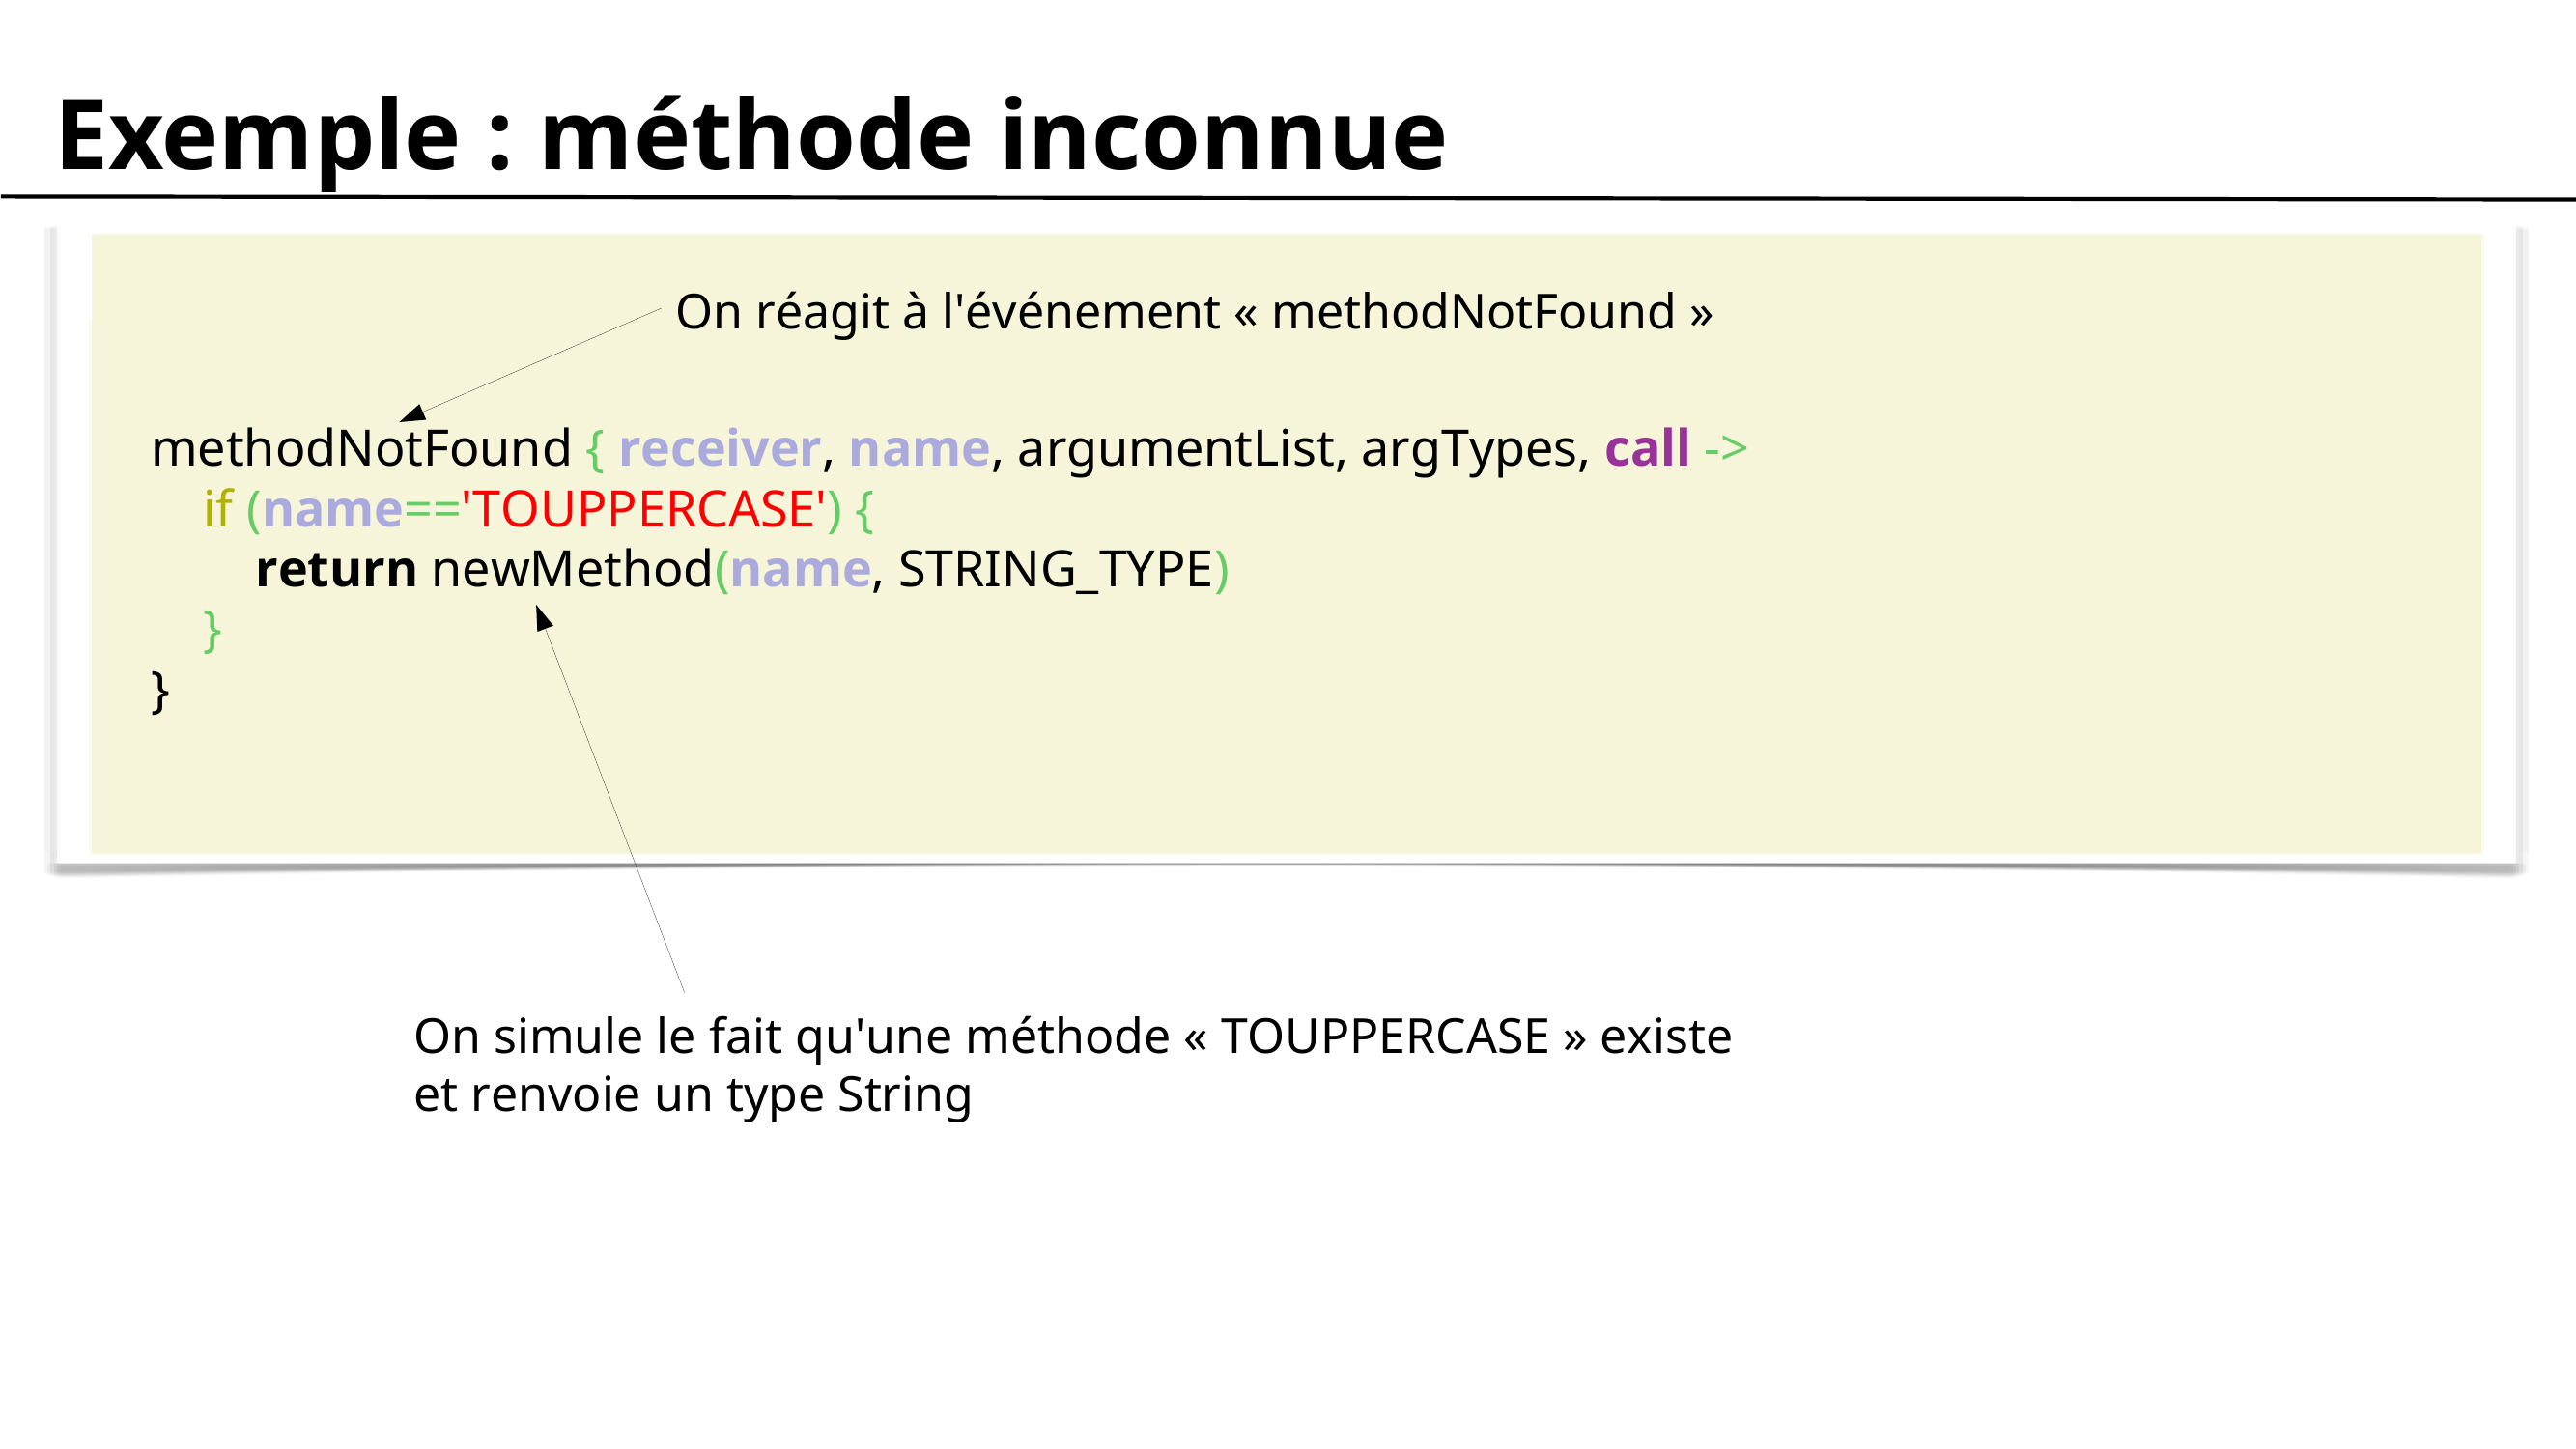

# Exemple : méthode inconnue
On réagit à l'événement « methodNotFound »
methodNotFound { receiver, name, argumentList, argTypes, call ->
 if (name=='TOUPPERCASE') {
 return newMethod(name, STRING_TYPE)
 }
}
On simule le fait qu'une méthode « TOUPPERCASE » existe et renvoie un type String